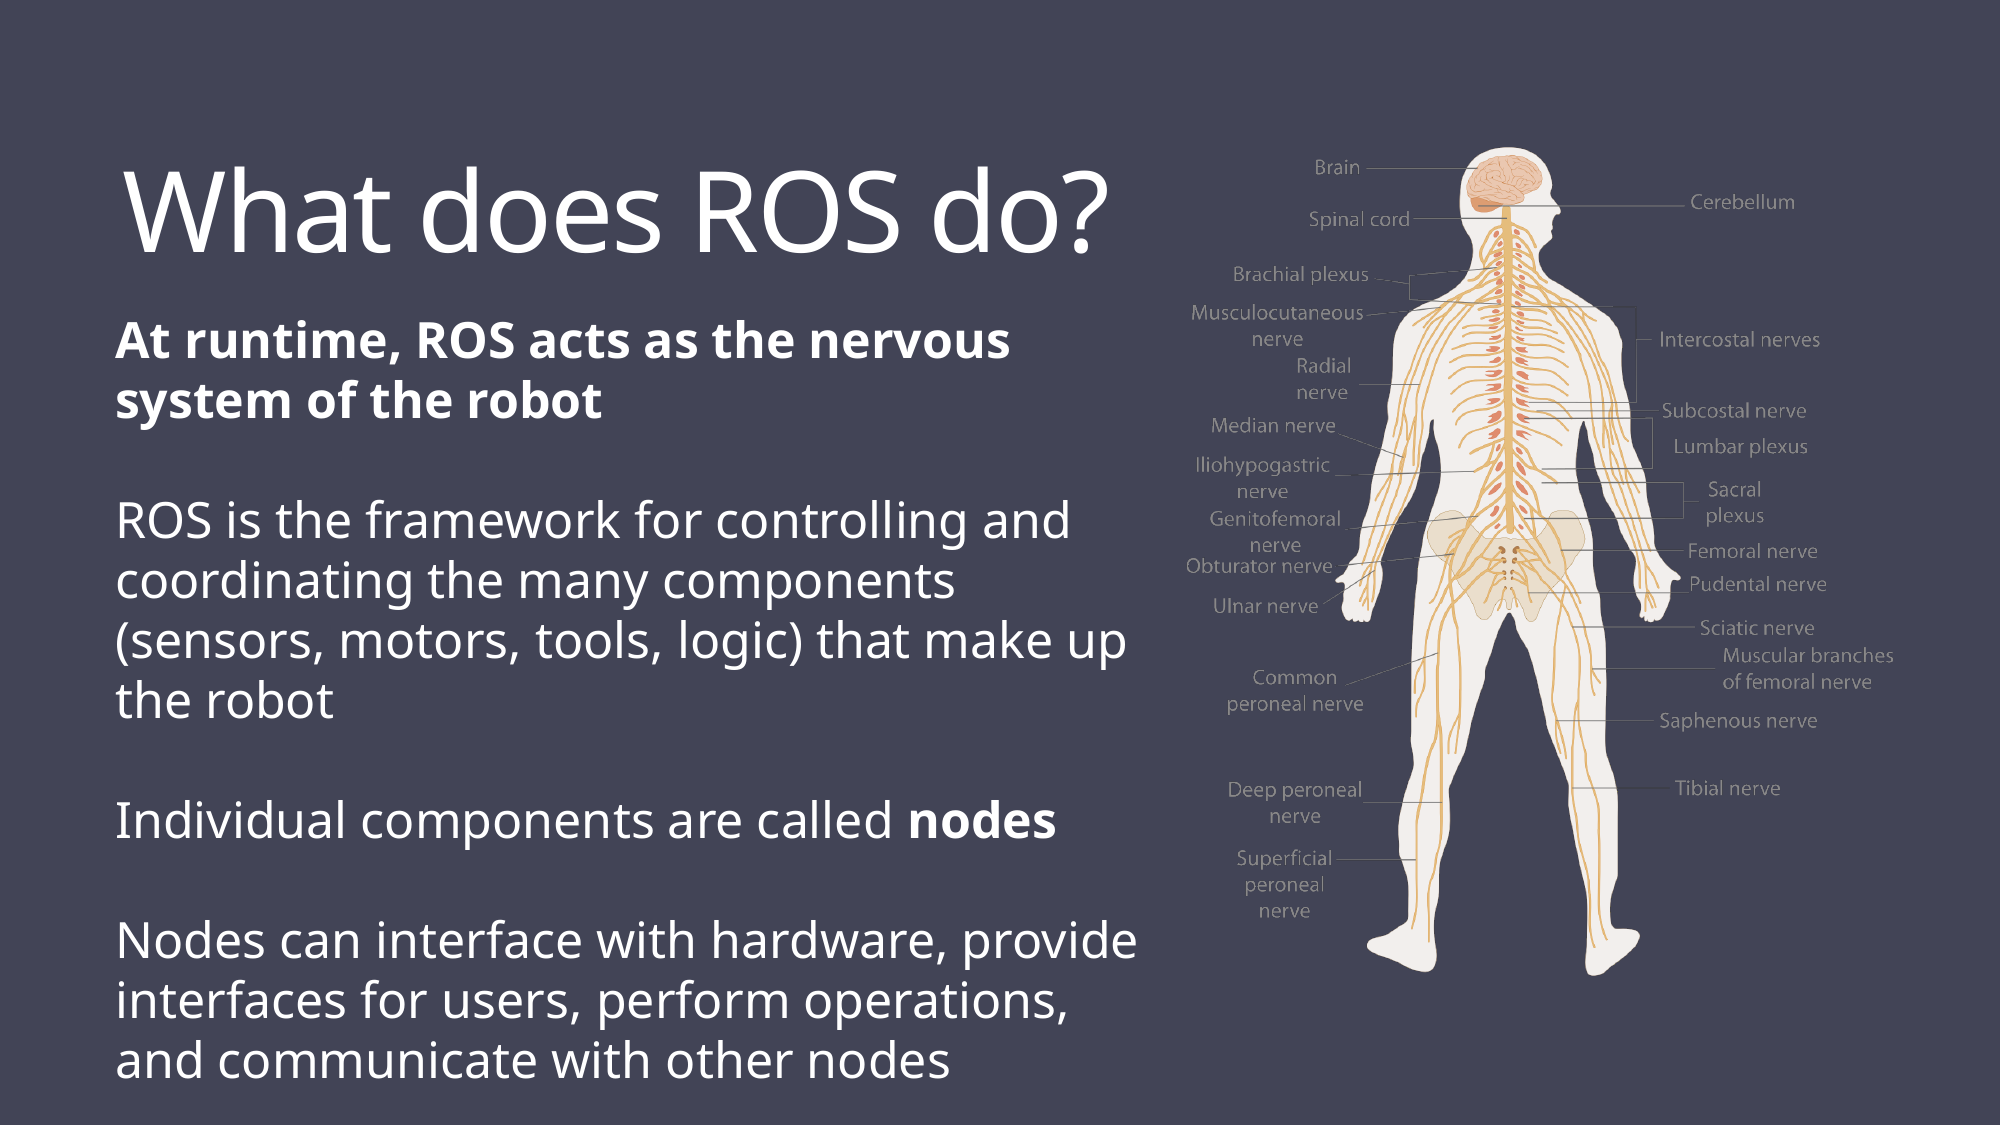

# What does ROS do?
At runtime, ROS acts as the nervous system of the robot
ROS is the framework for controlling and coordinating the many components (sensors, motors, tools, logic) that make up the robot
Individual components are called nodes
Nodes can interface with hardware, provide interfaces for users, perform operations, and communicate with other nodes